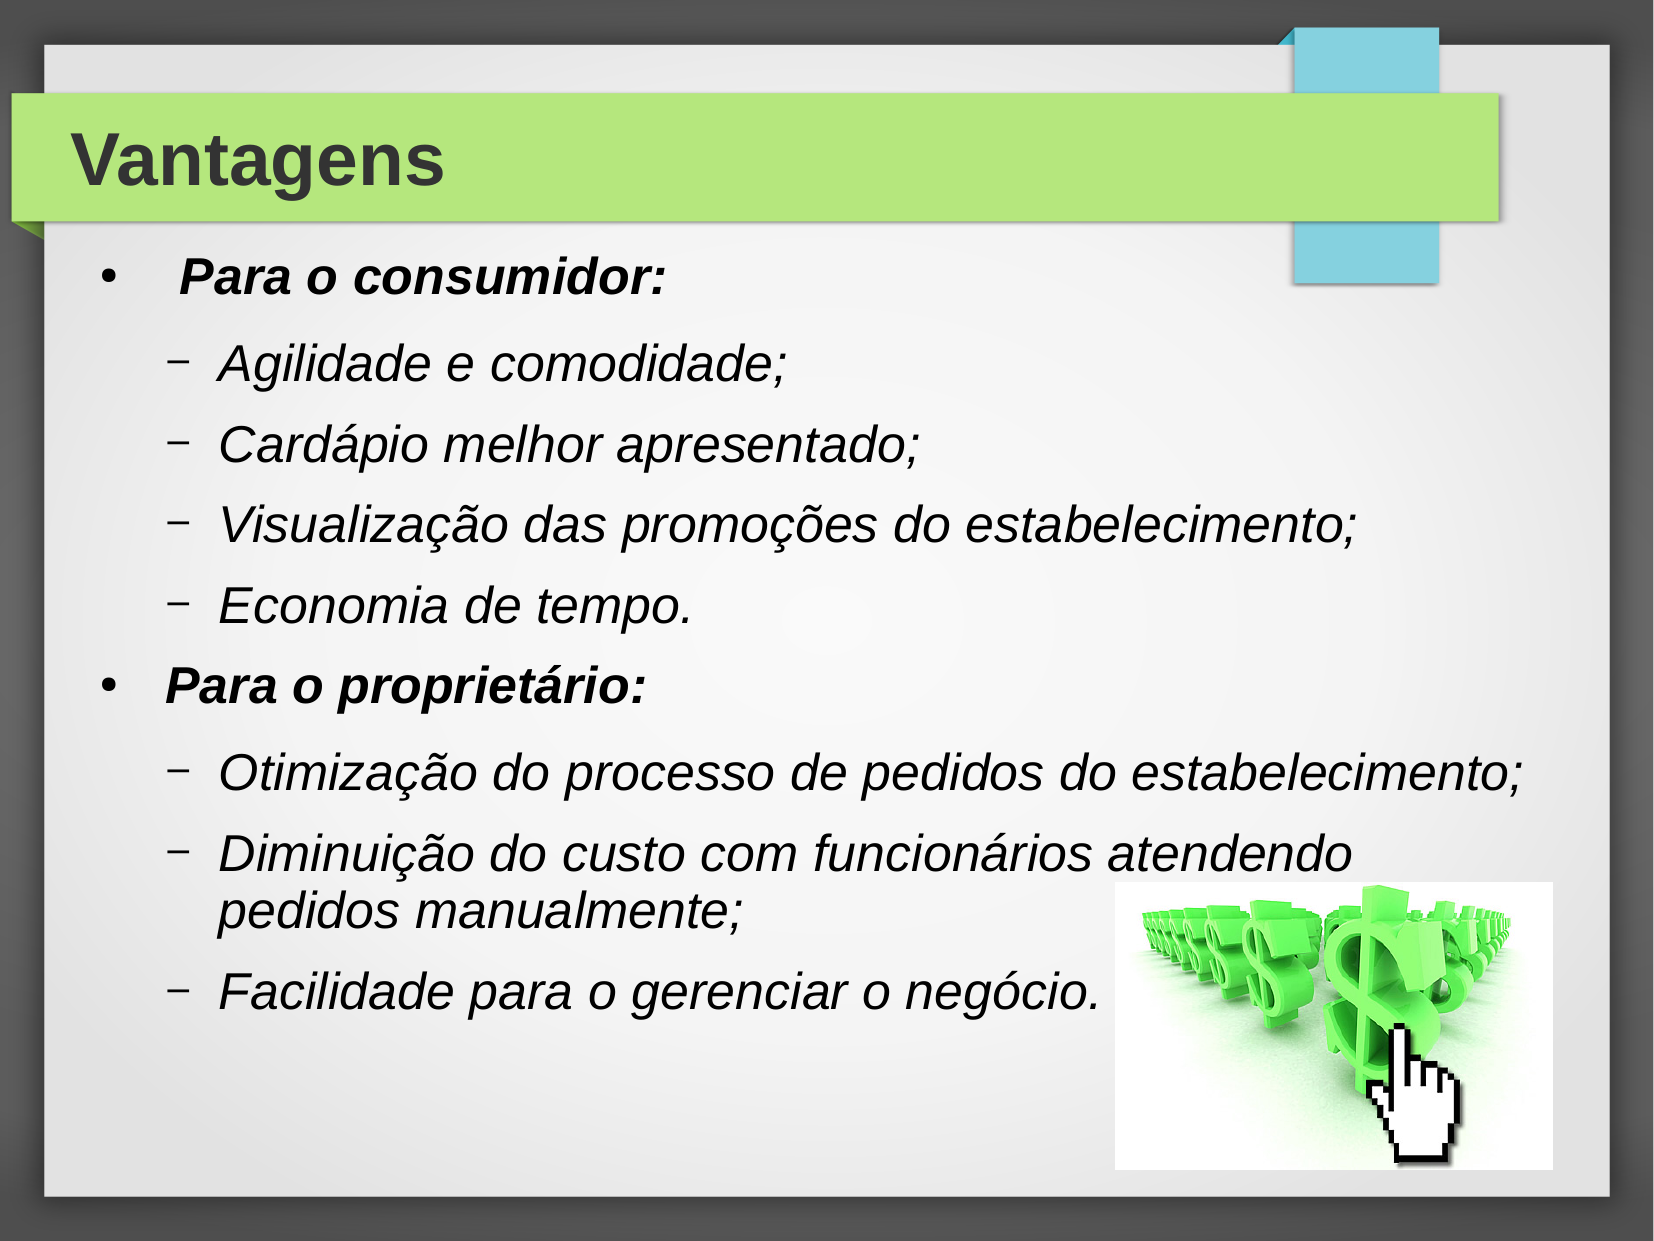

# Vantagens
 Para o consumidor:
Agilidade e comodidade;
Cardápio melhor apresentado;
Visualização das promoções do estabelecimento;
Economia de tempo.
 Para o proprietário:
Otimização do processo de pedidos do estabelecimento;
Diminuição do custo com funcionários atendendo pedidos manualmente;
Facilidade para o gerenciar o negócio.